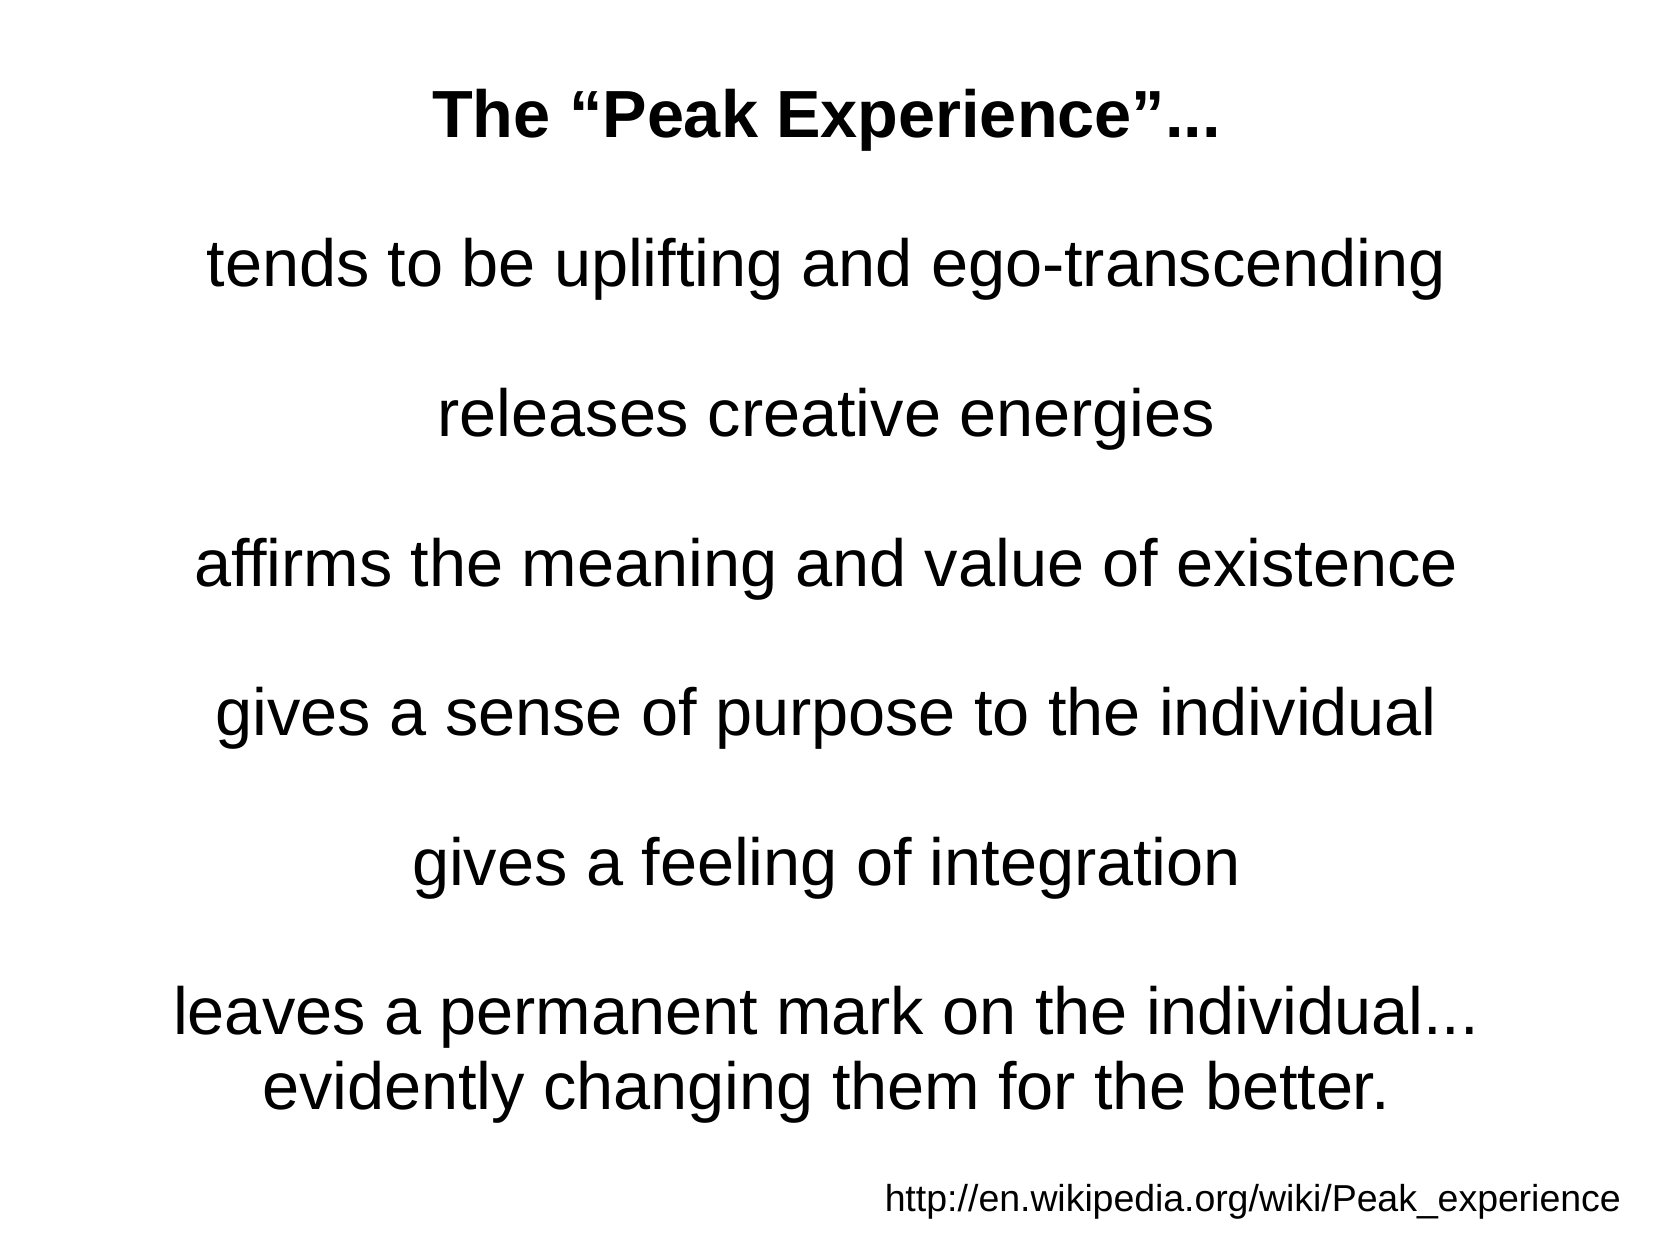

# The “Peak Experience”...
tends to be uplifting and ego-transcending
releases creative energies
affirms the meaning and value of existence
gives a sense of purpose to the individual
gives a feeling of integration
leaves a permanent mark on the individual...
evidently changing them for the better.
http://en.wikipedia.org/wiki/Peak_experience